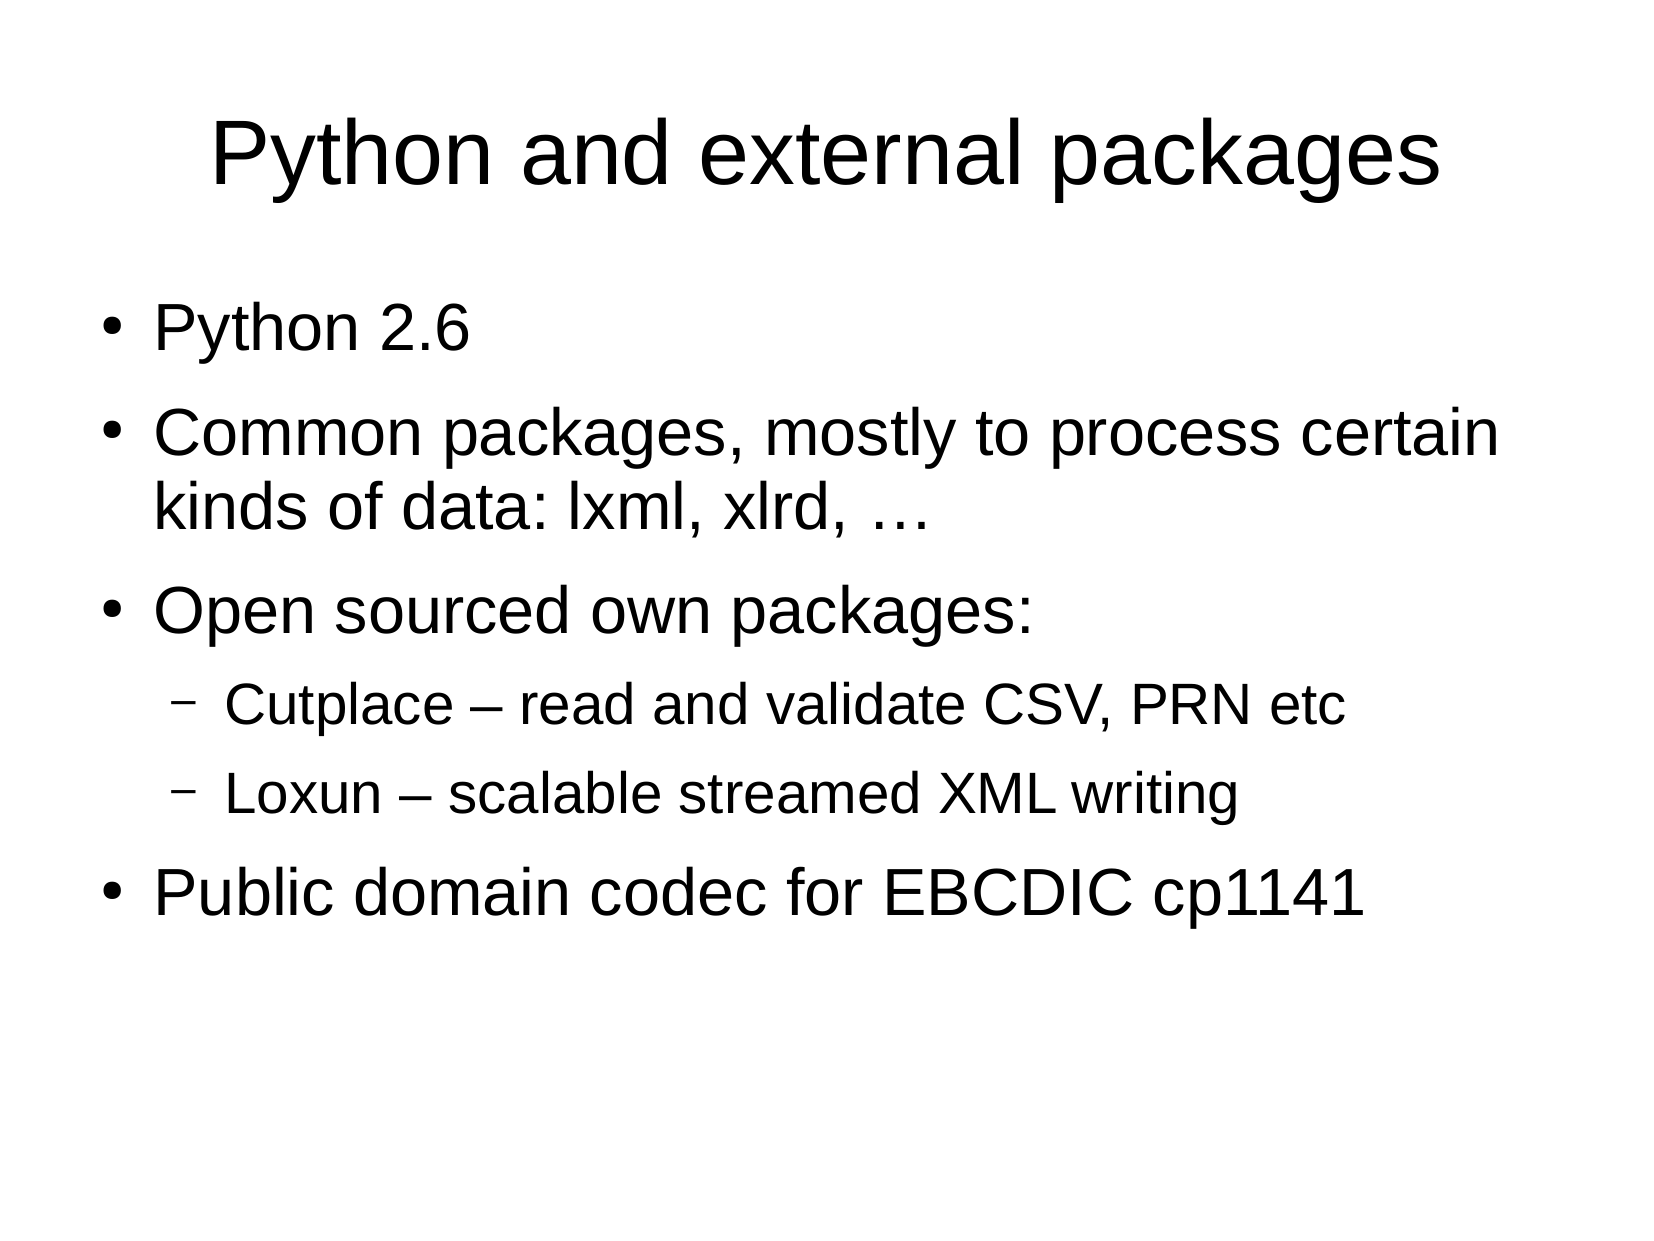

# Python and external packages
Python 2.6
Common packages, mostly to process certain kinds of data: lxml, xlrd, …
Open sourced own packages:
Cutplace – read and validate CSV, PRN etc
Loxun – scalable streamed XML writing
Public domain codec for EBCDIC cp1141